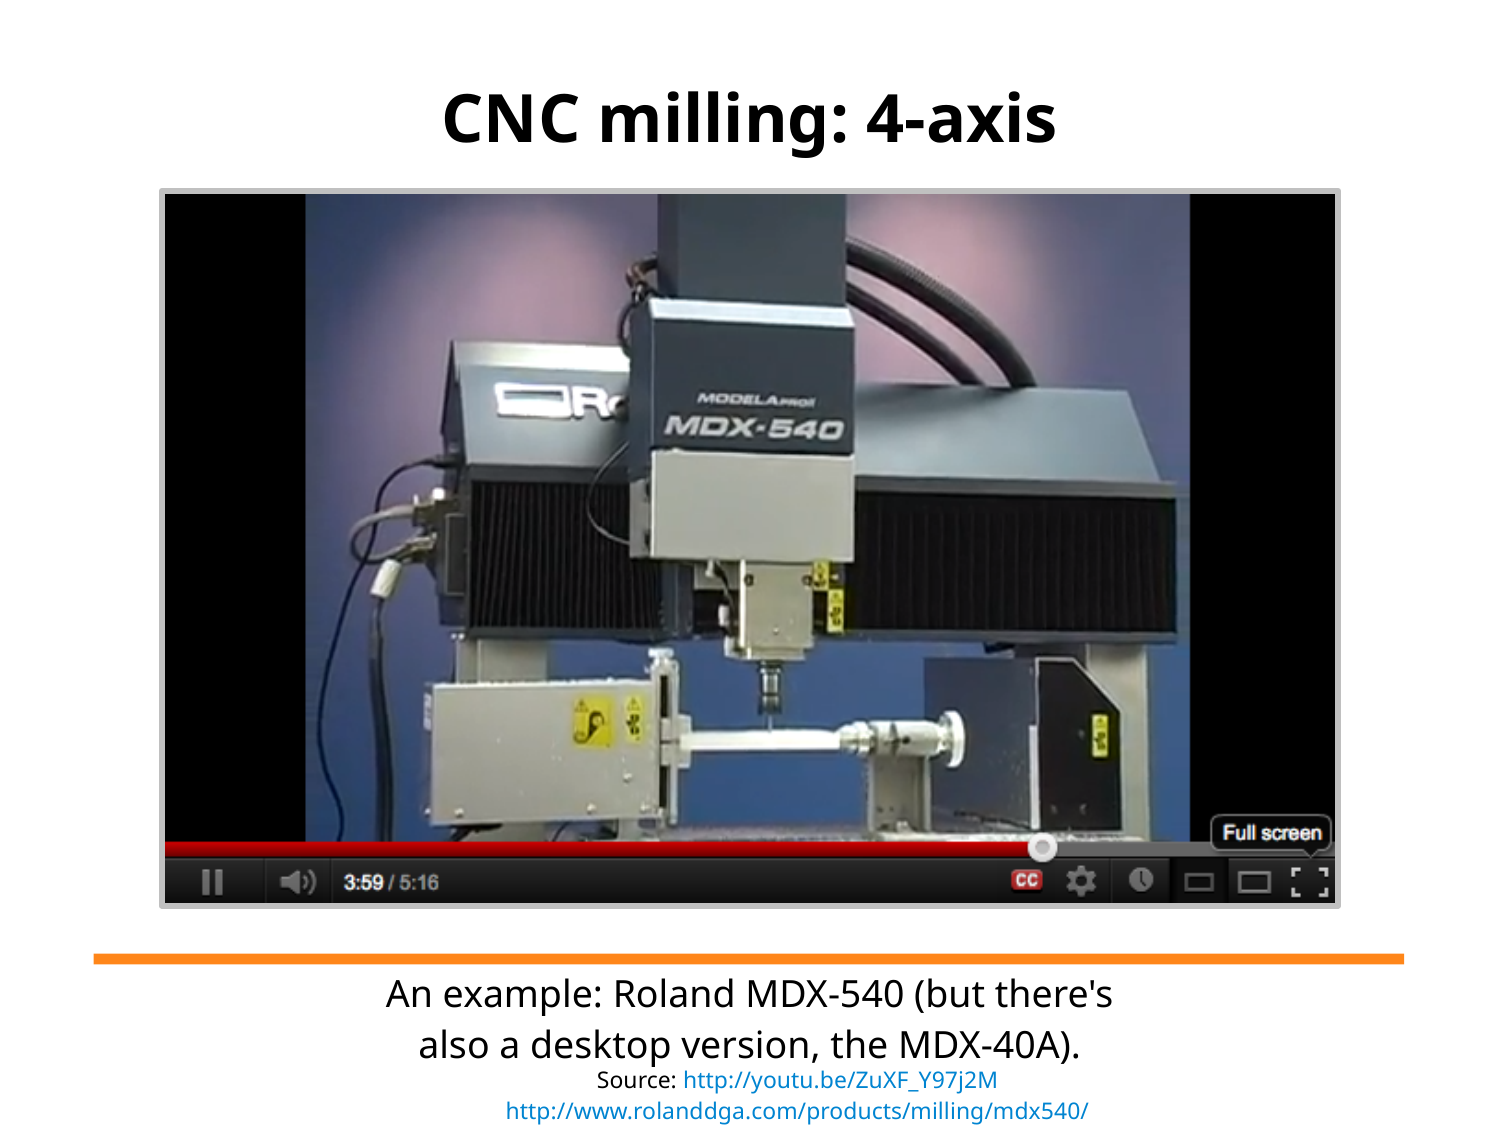

# CNC milling: 4-axis
An example: Roland MDX-540 (but there's also a desktop version, the MDX-40A).
Source: http://youtu.be/ZuXF_Y97j2M
http://www.rolanddga.com/products/milling/mdx540/